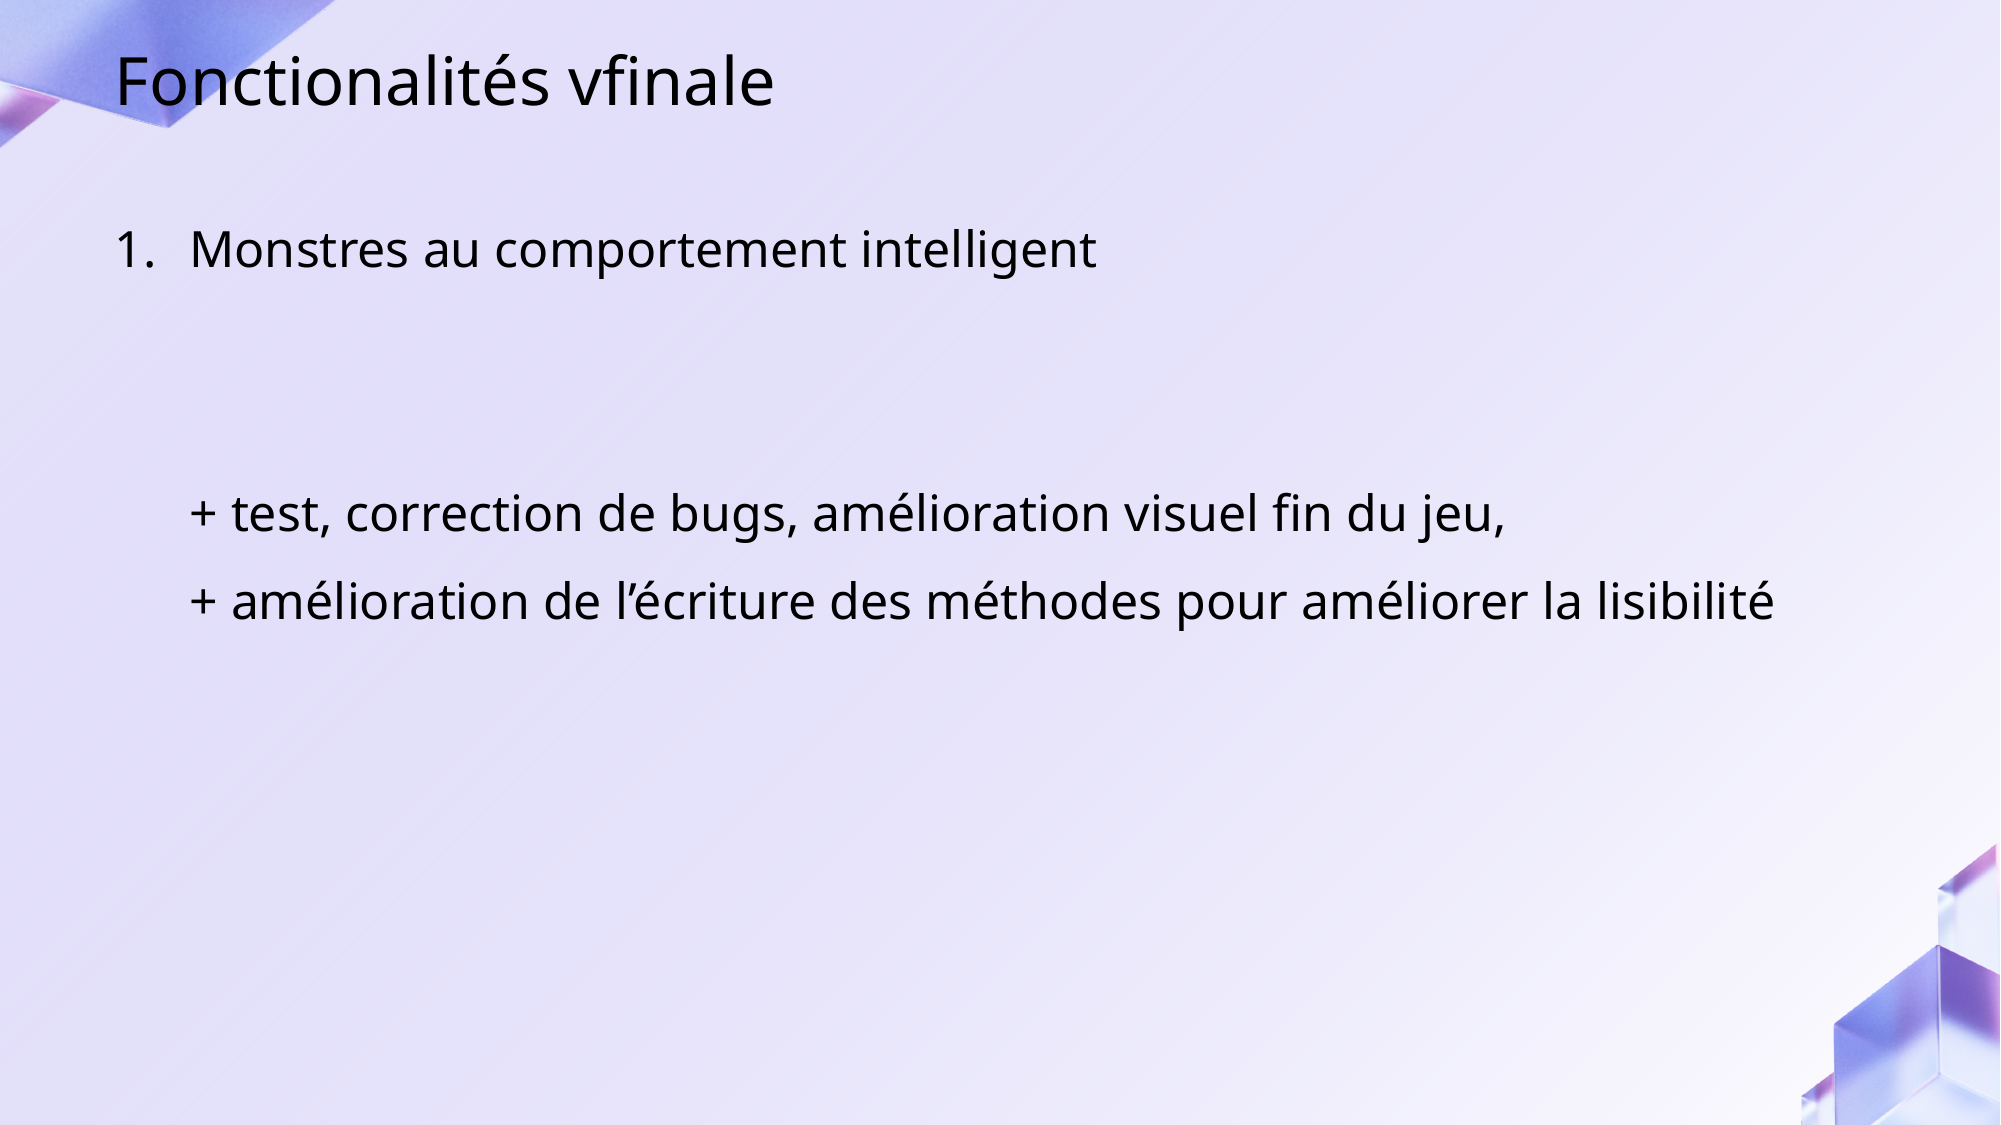

Fonctionalités vfinale
Monstres au comportement intelligent
+ test, correction de bugs, amélioration visuel fin du jeu,
+ amélioration de l’écriture des méthodes pour améliorer la lisibilité